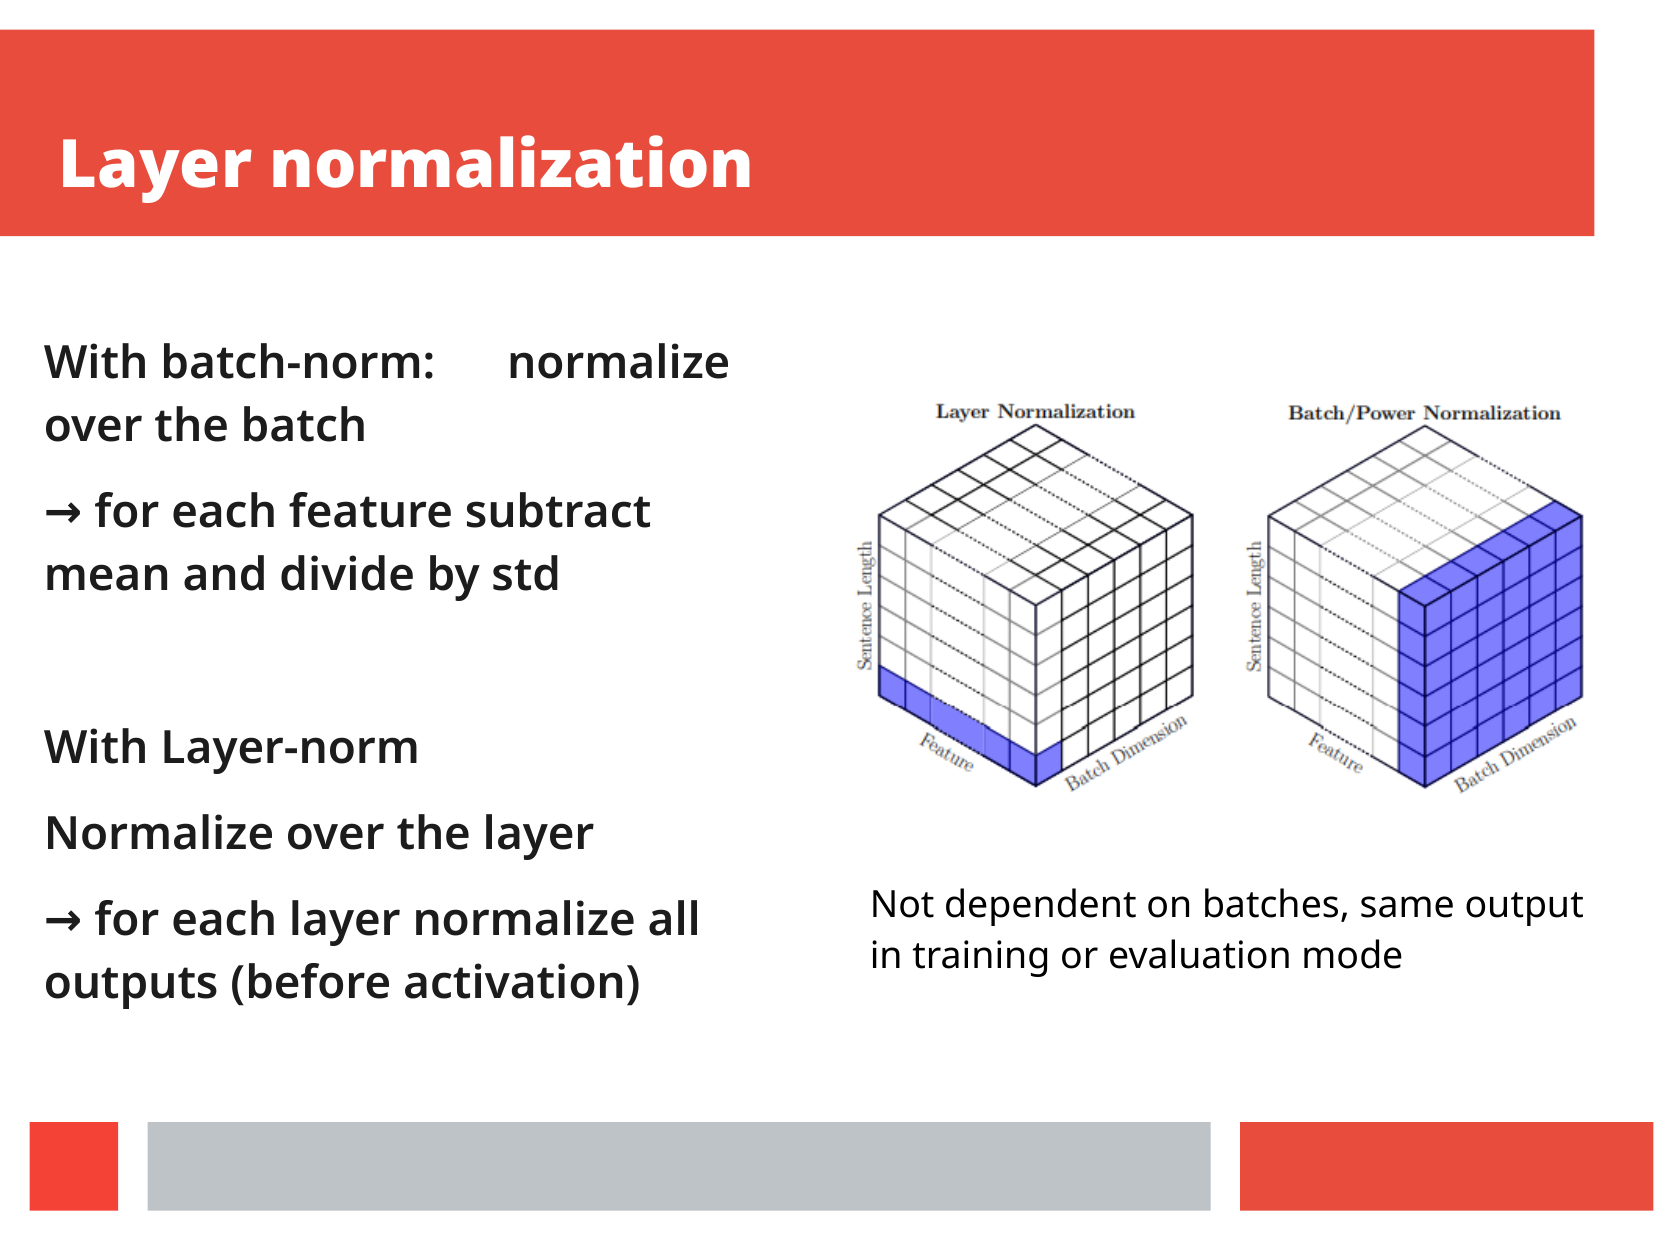

# Layer normalization
With batch-norm: normalize over the batch
→ for each feature subtract mean and divide by std
With Layer-norm
Normalize over the layer
→ for each layer normalize all outputs (before activation)
Not dependent on batches, same output in training or evaluation mode